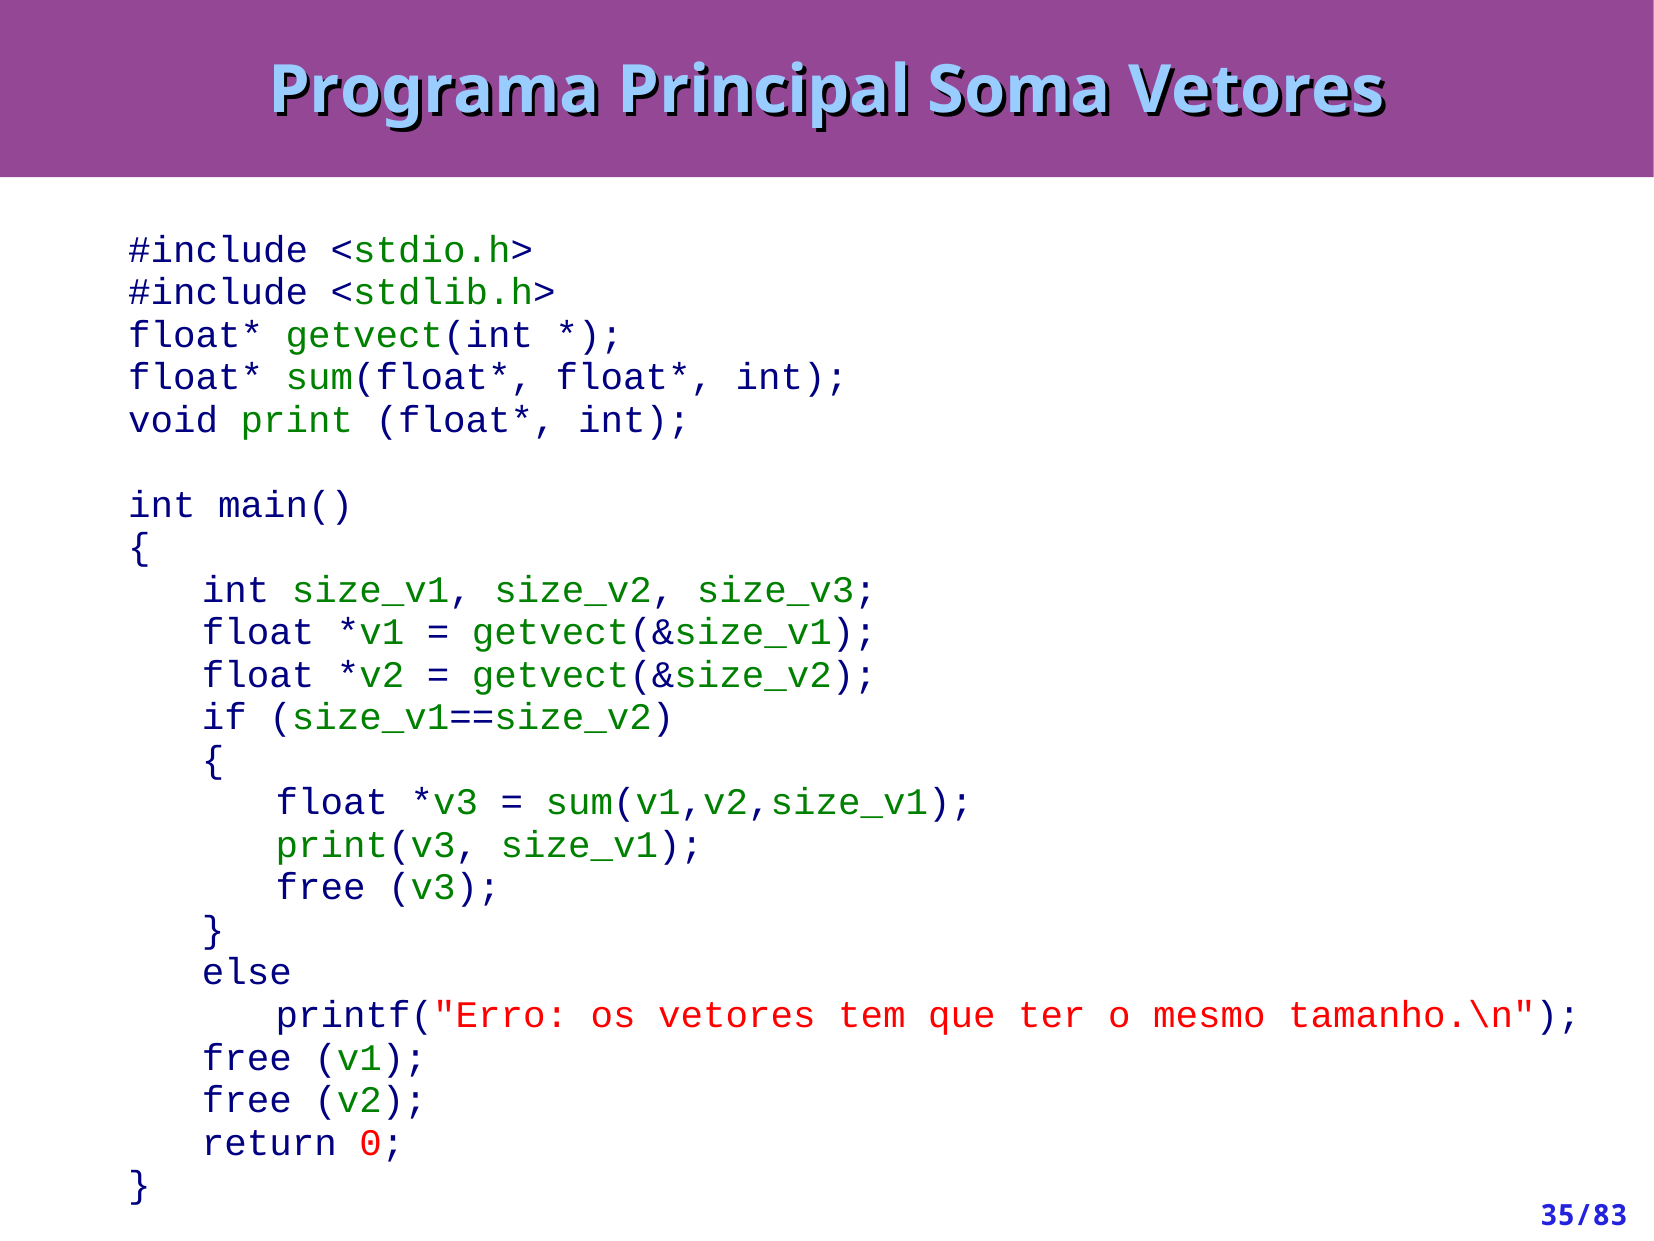

# Programa Principal Soma Vetores
#include <stdio.h>
#include <stdlib.h>
float* getvect(int *);
float* sum(float*, float*, int);
void print (float*, int);
int main()
{
 	int size_v1, size_v2, size_v3;
 	float *v1 = getvect(&size_v1);
 	float *v2 = getvect(&size_v2);
 	if (size_v1==size_v2)
 	{
 		float *v3 = sum(v1,v2,size_v1);
 		print(v3, size_v1);
 		free (v3);
 	}
 	else
 		printf("Erro: os vetores tem que ter o mesmo tamanho.\n");
 	free (v1);
 	free (v2);
	return 0;
}
35